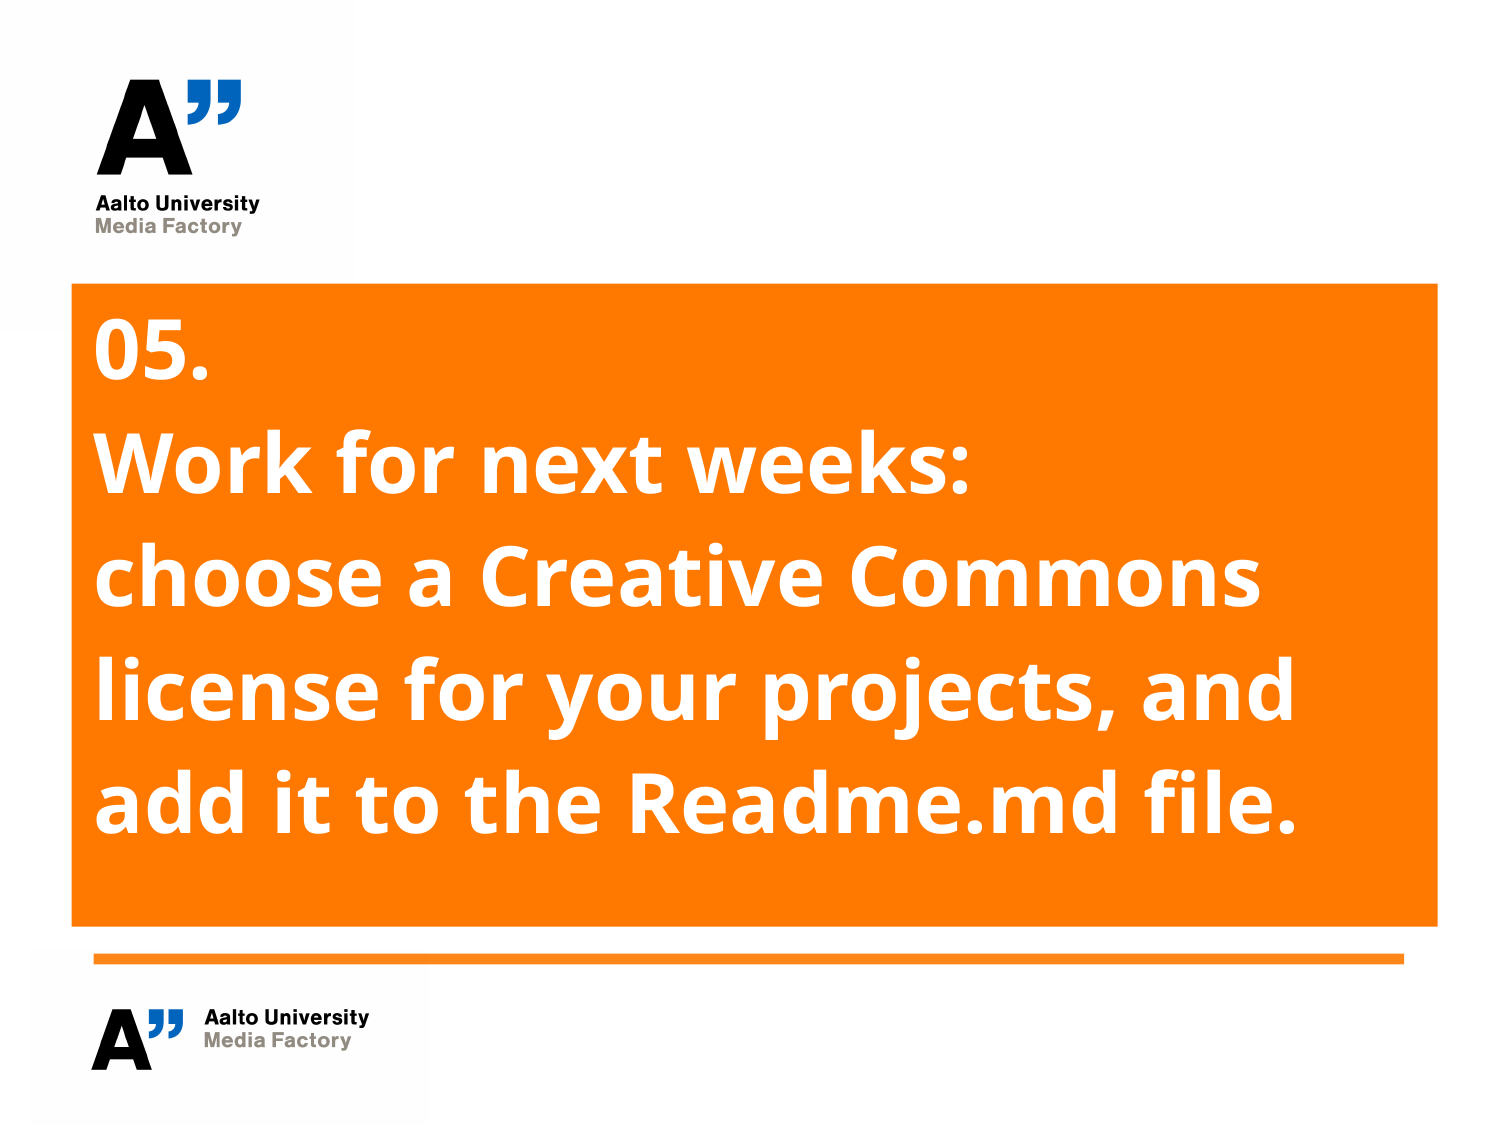

#
05.
Work for next weeks:
choose a Creative Commons license for your projects, and add it to the Readme.md file.